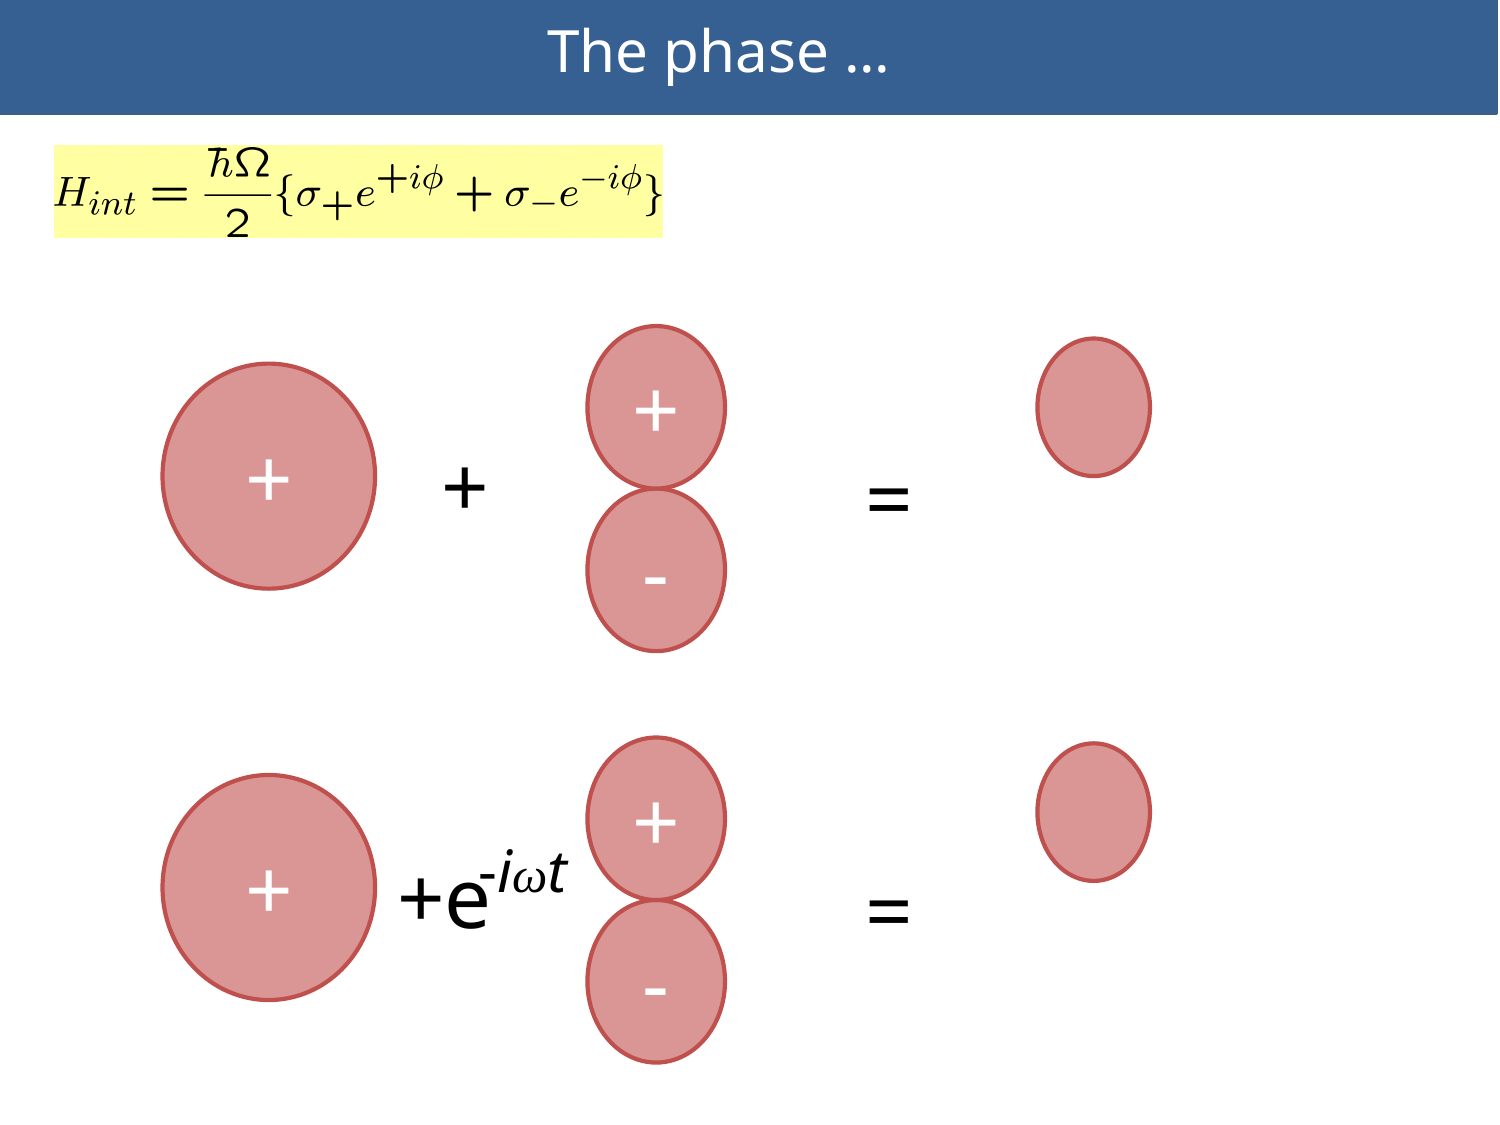

# The phase ...
+
+
+
=
-
+
+
-iωt
+e
=
-